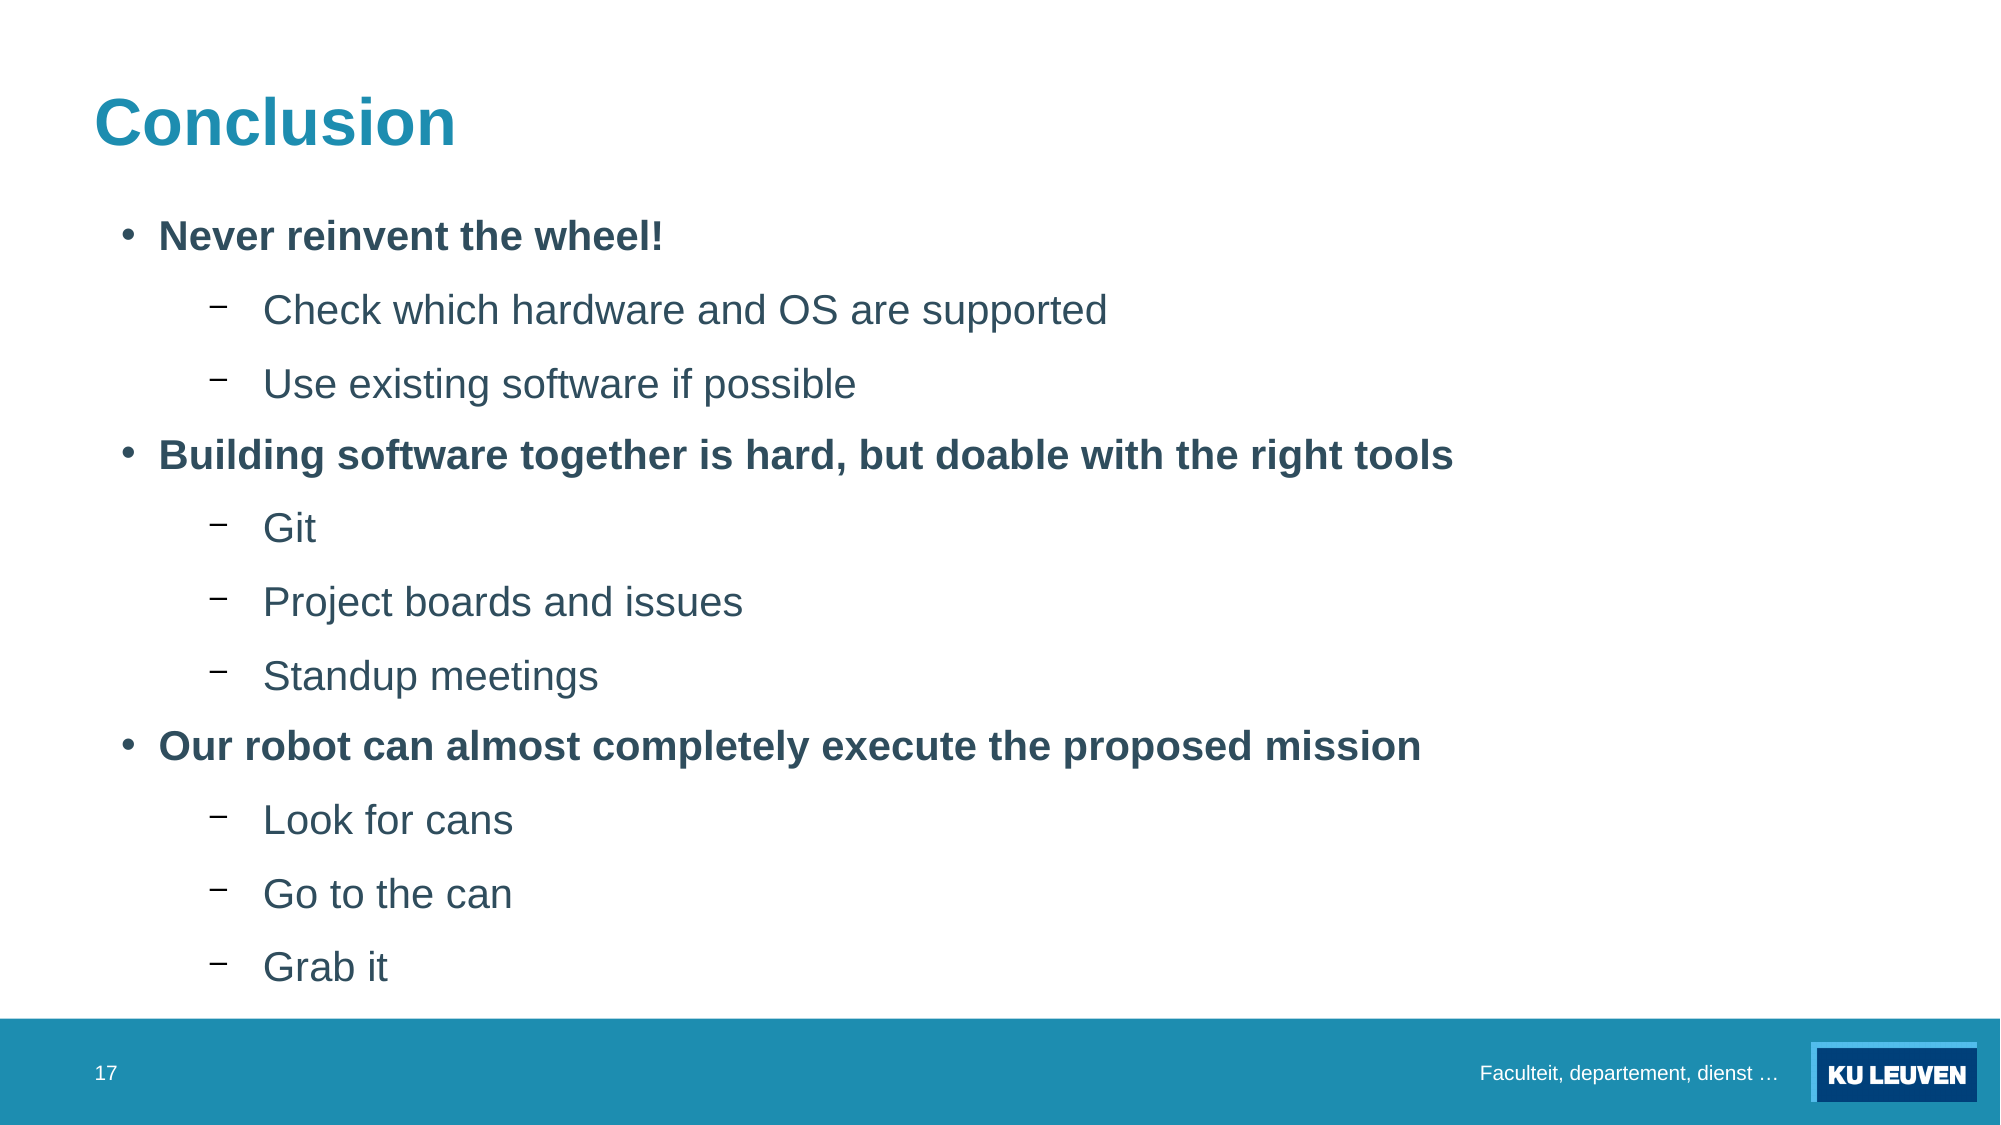

# Conclusion
Never reinvent the wheel!
Check which hardware and OS are supported
Use existing software if possible
Building software together is hard, but doable with the right tools
Git
Project boards and issues
Standup meetings
Our robot can almost completely execute the proposed mission
Look for cans
Go to the can
Grab it
17
KULeuven, CoaCo